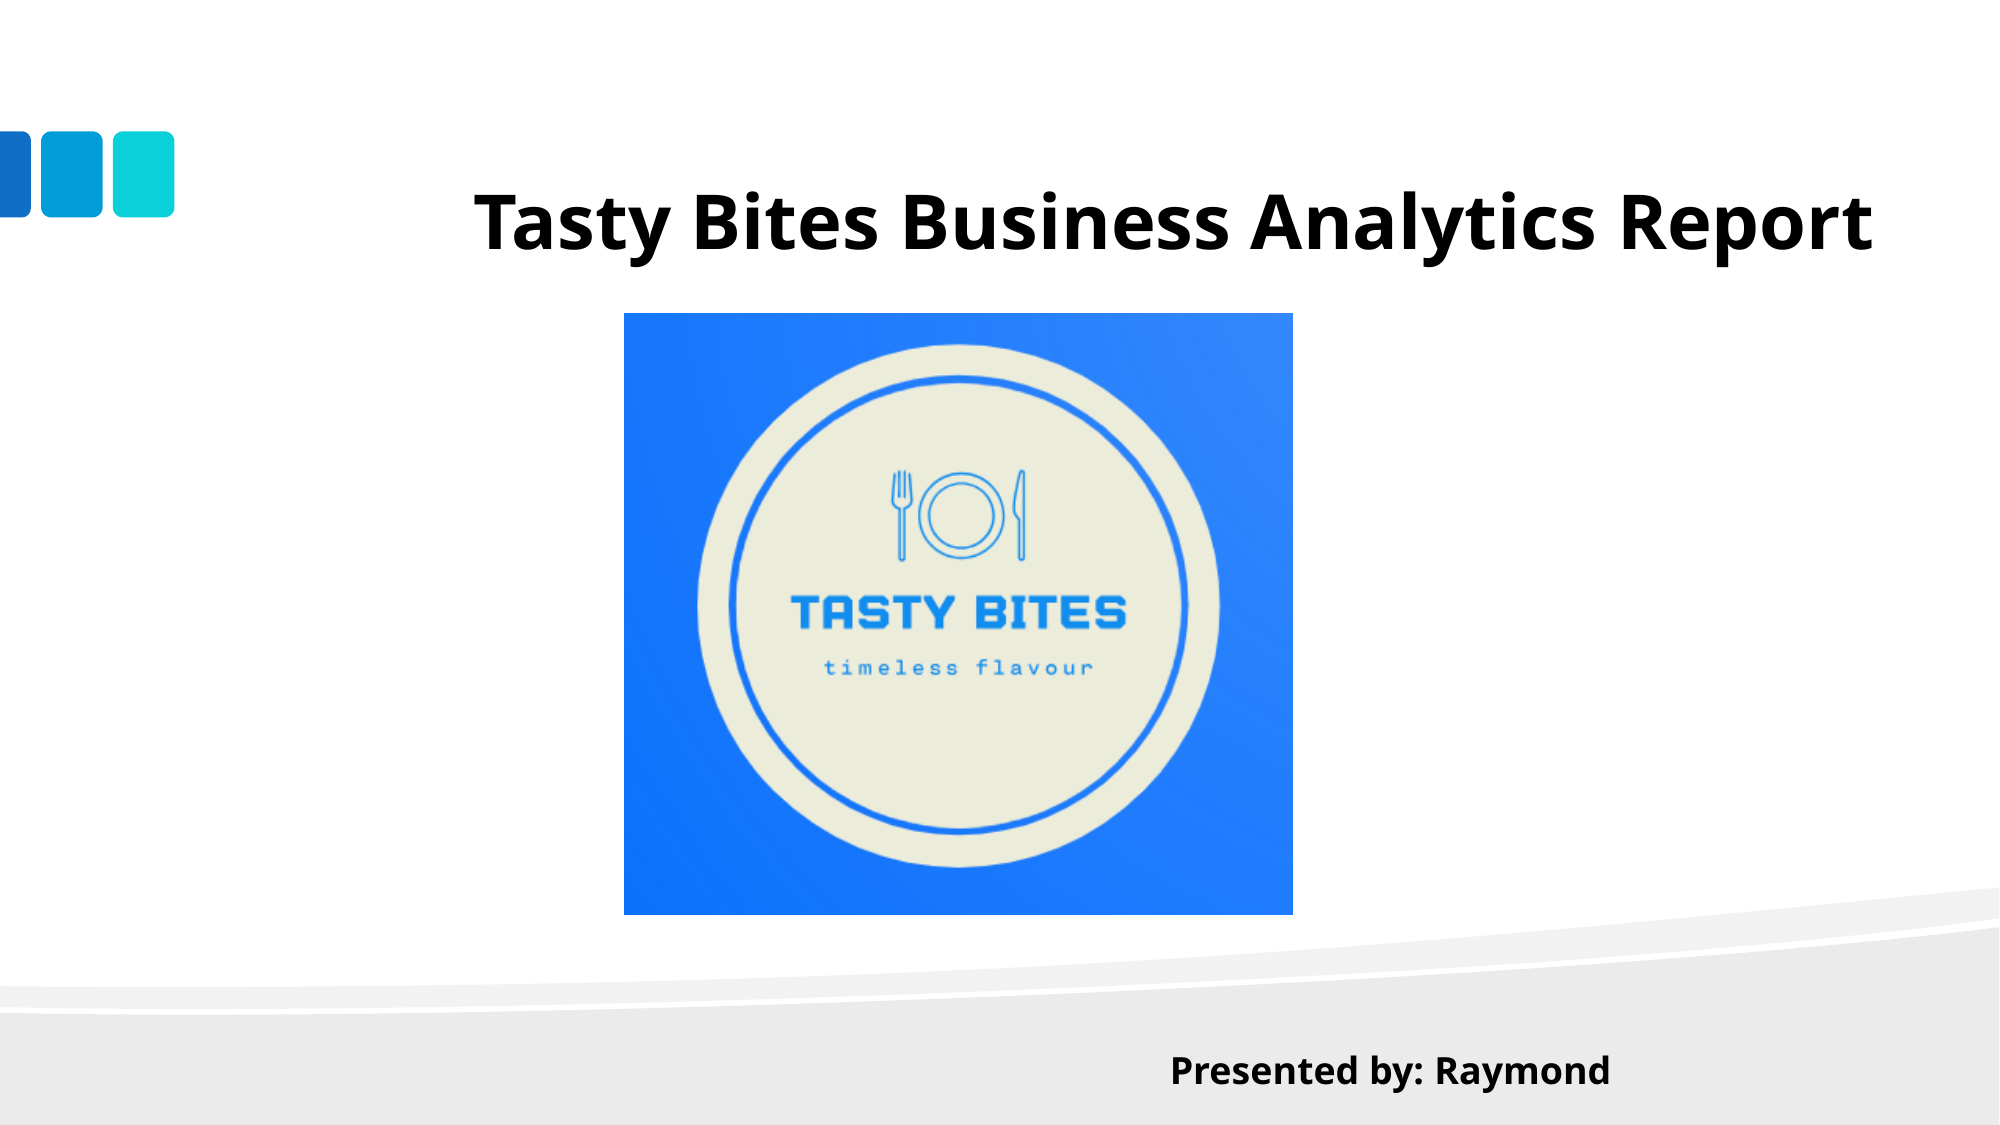

Tasty Bites Business Analytics Report
Presented by: Raymond